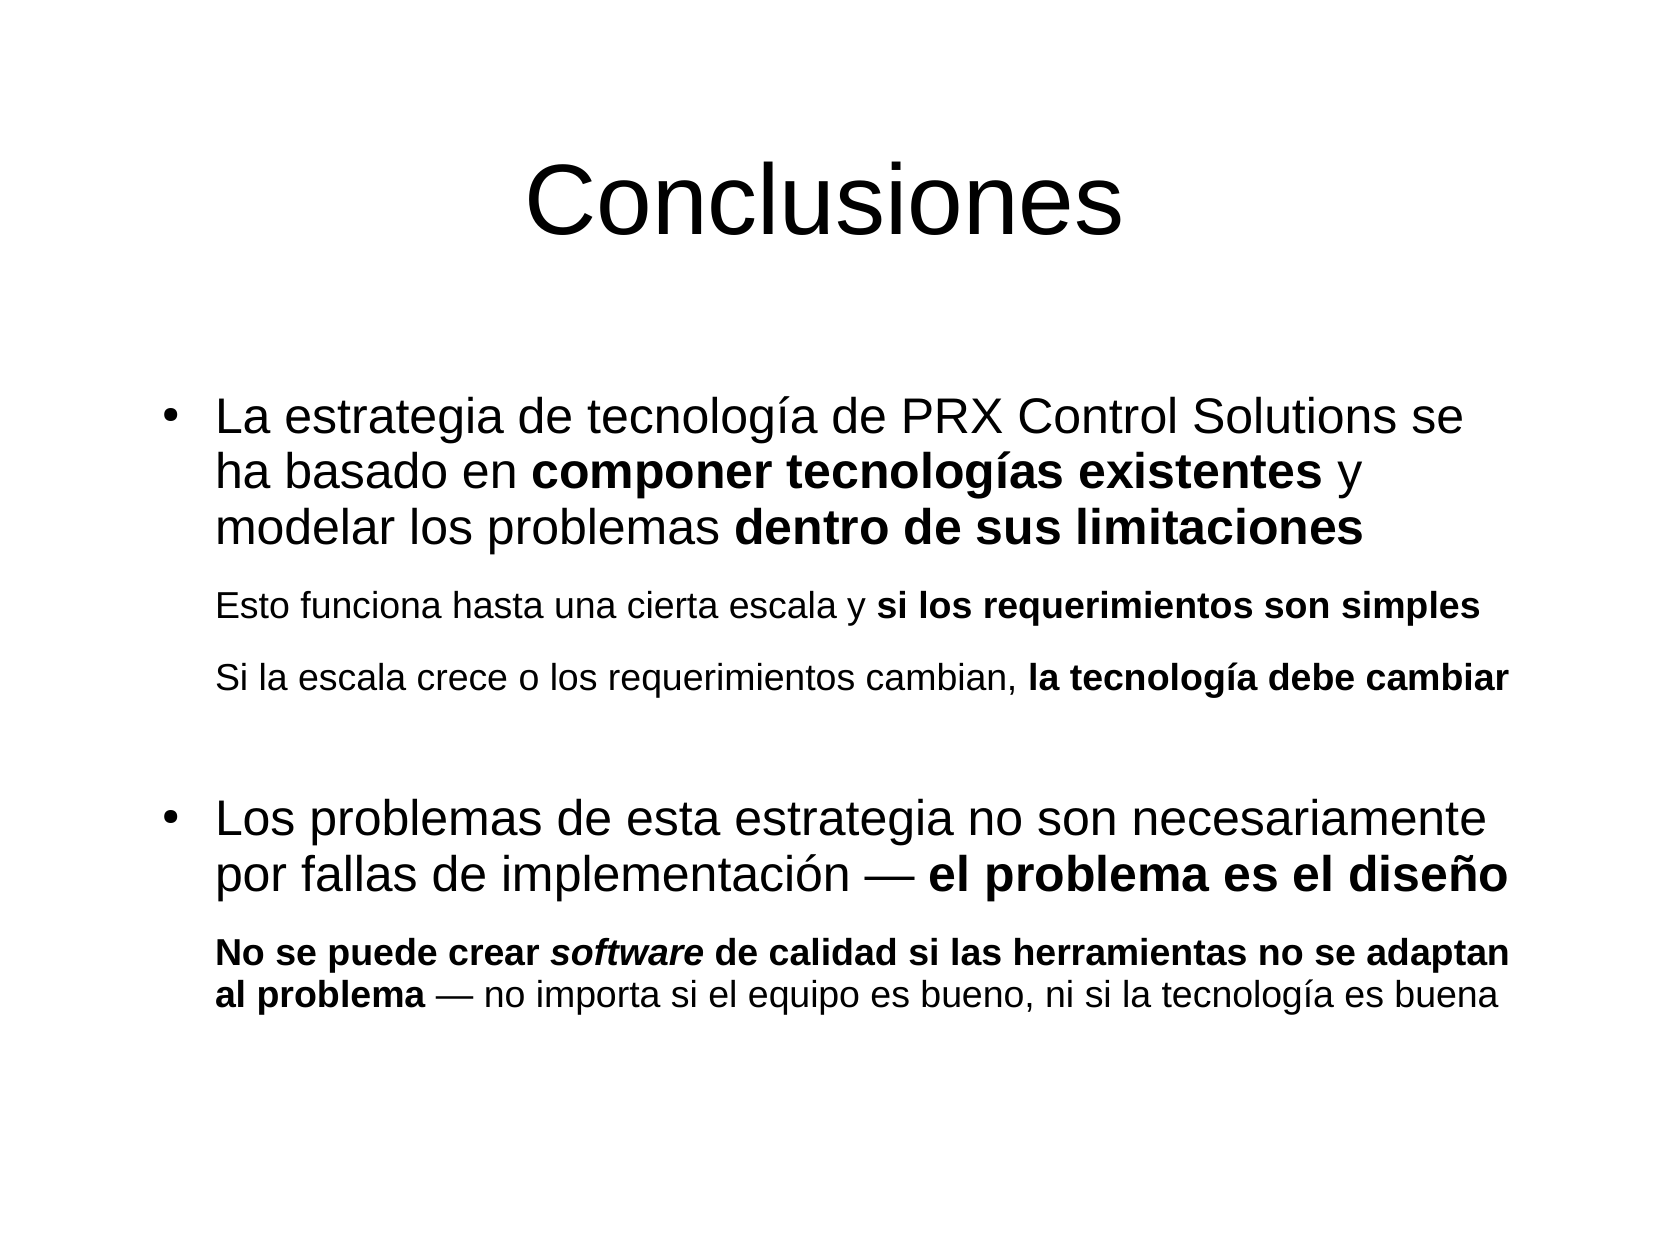

# Conclusiones
La estrategia de tecnología de PRX Control Solutions se ha basado en componer tecnologías existentes y modelar los problemas dentro de sus limitaciones
Esto funciona hasta una cierta escala y si los requerimientos son simples
Si la escala crece o los requerimientos cambian, la tecnología debe cambiar
Los problemas de esta estrategia no son necesariamente por fallas de implementación — el problema es el diseño
No se puede crear software de calidad si las herramientas no se adaptan al problema — no importa si el equipo es bueno, ni si la tecnología es buena